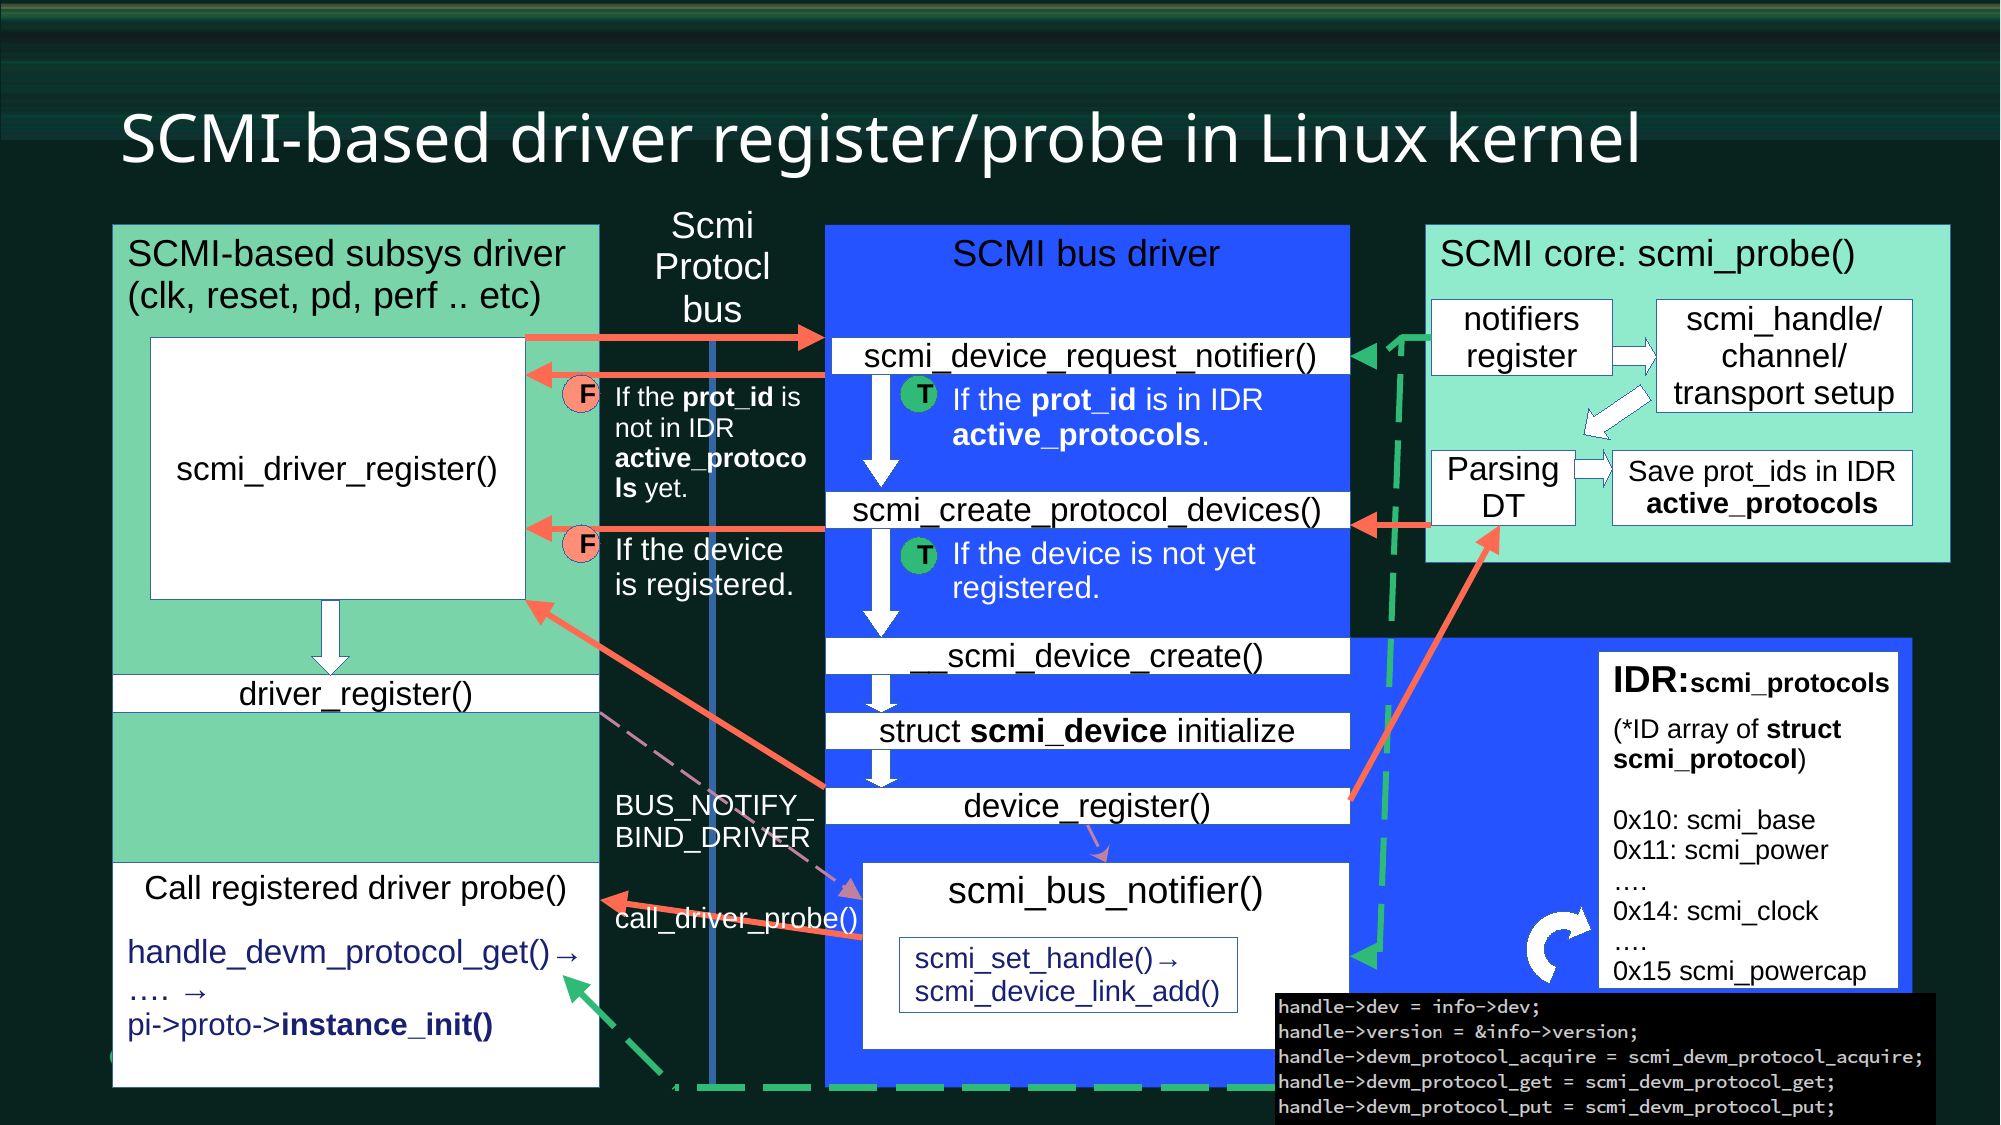

# SCMI-based driver register/probe in Linux kernel
Scmi
Protocl
bus
SCMI-based subsys driver
(clk, reset, pd, perf .. etc)
SCMI bus driver
SCMI core: scmi_probe()
notifiers register
scmi_handle/channel/transport setup
scmi_driver_register()
scmi_device_request_notifier()
F
If the prot_id is not in IDR active_protocols yet.
T
If the prot_id is in IDR active_protocols.
Parsing
DT
Save prot_ids in IDR active_protocols
scmi_create_protocol_devices()
F
If the device is registered.
If the device is not yet
registered.
T
__scmi_device_create()
IDR:scmi_protocols
driver_register()
(*ID array of struct scmi_protocol)
0x10: scmi_base
0x11: scmi_power
….
0x14: scmi_clock
….
0x15 scmi_powercap
struct scmi_device initialize
BUS_NOTIFY_
BIND_DRIVER
device_register()
Call registered driver probe()
scmi_bus_notifier()
call_driver_probe()
handle_devm_protocol_get()→
…. →
pi->proto->instance_init()
scmi_set_handle()→
scmi_device_link_add()
18